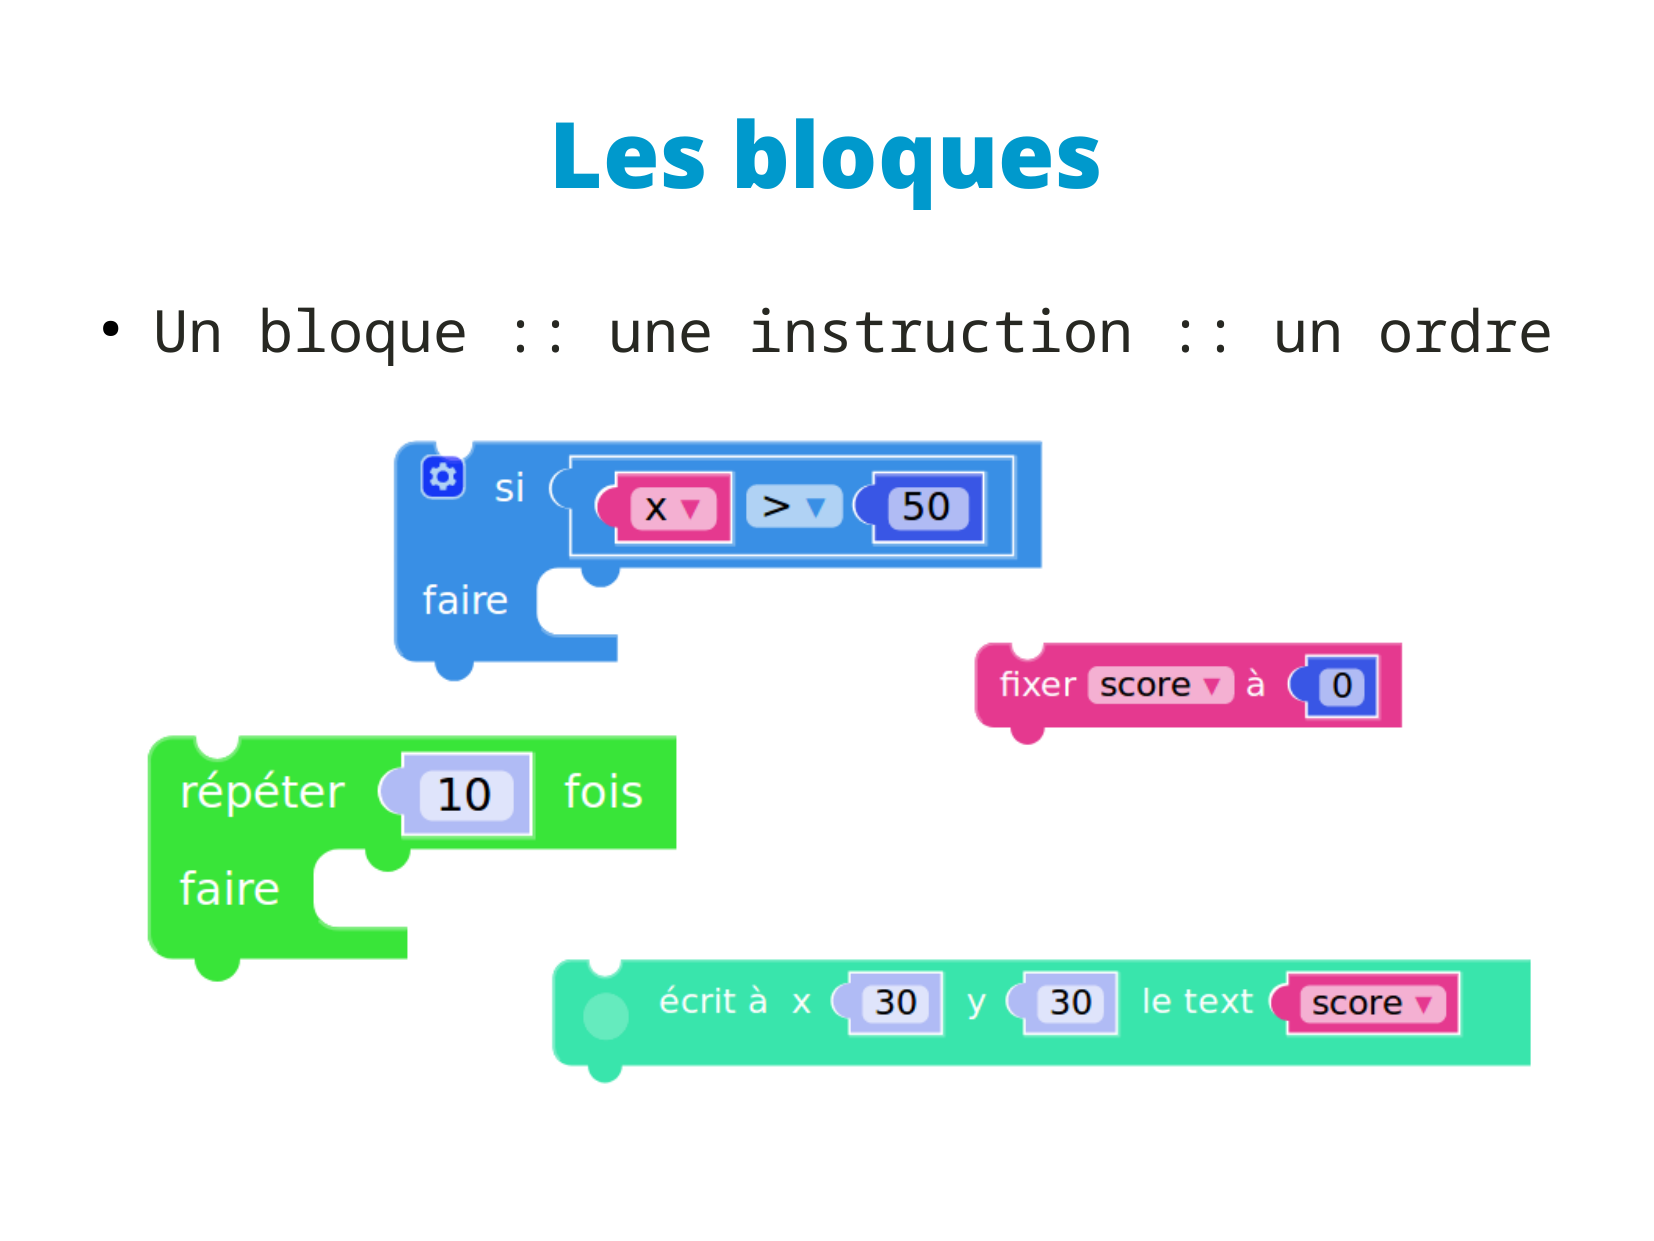

# Les bloques
Un bloque :: une instruction :: un ordre